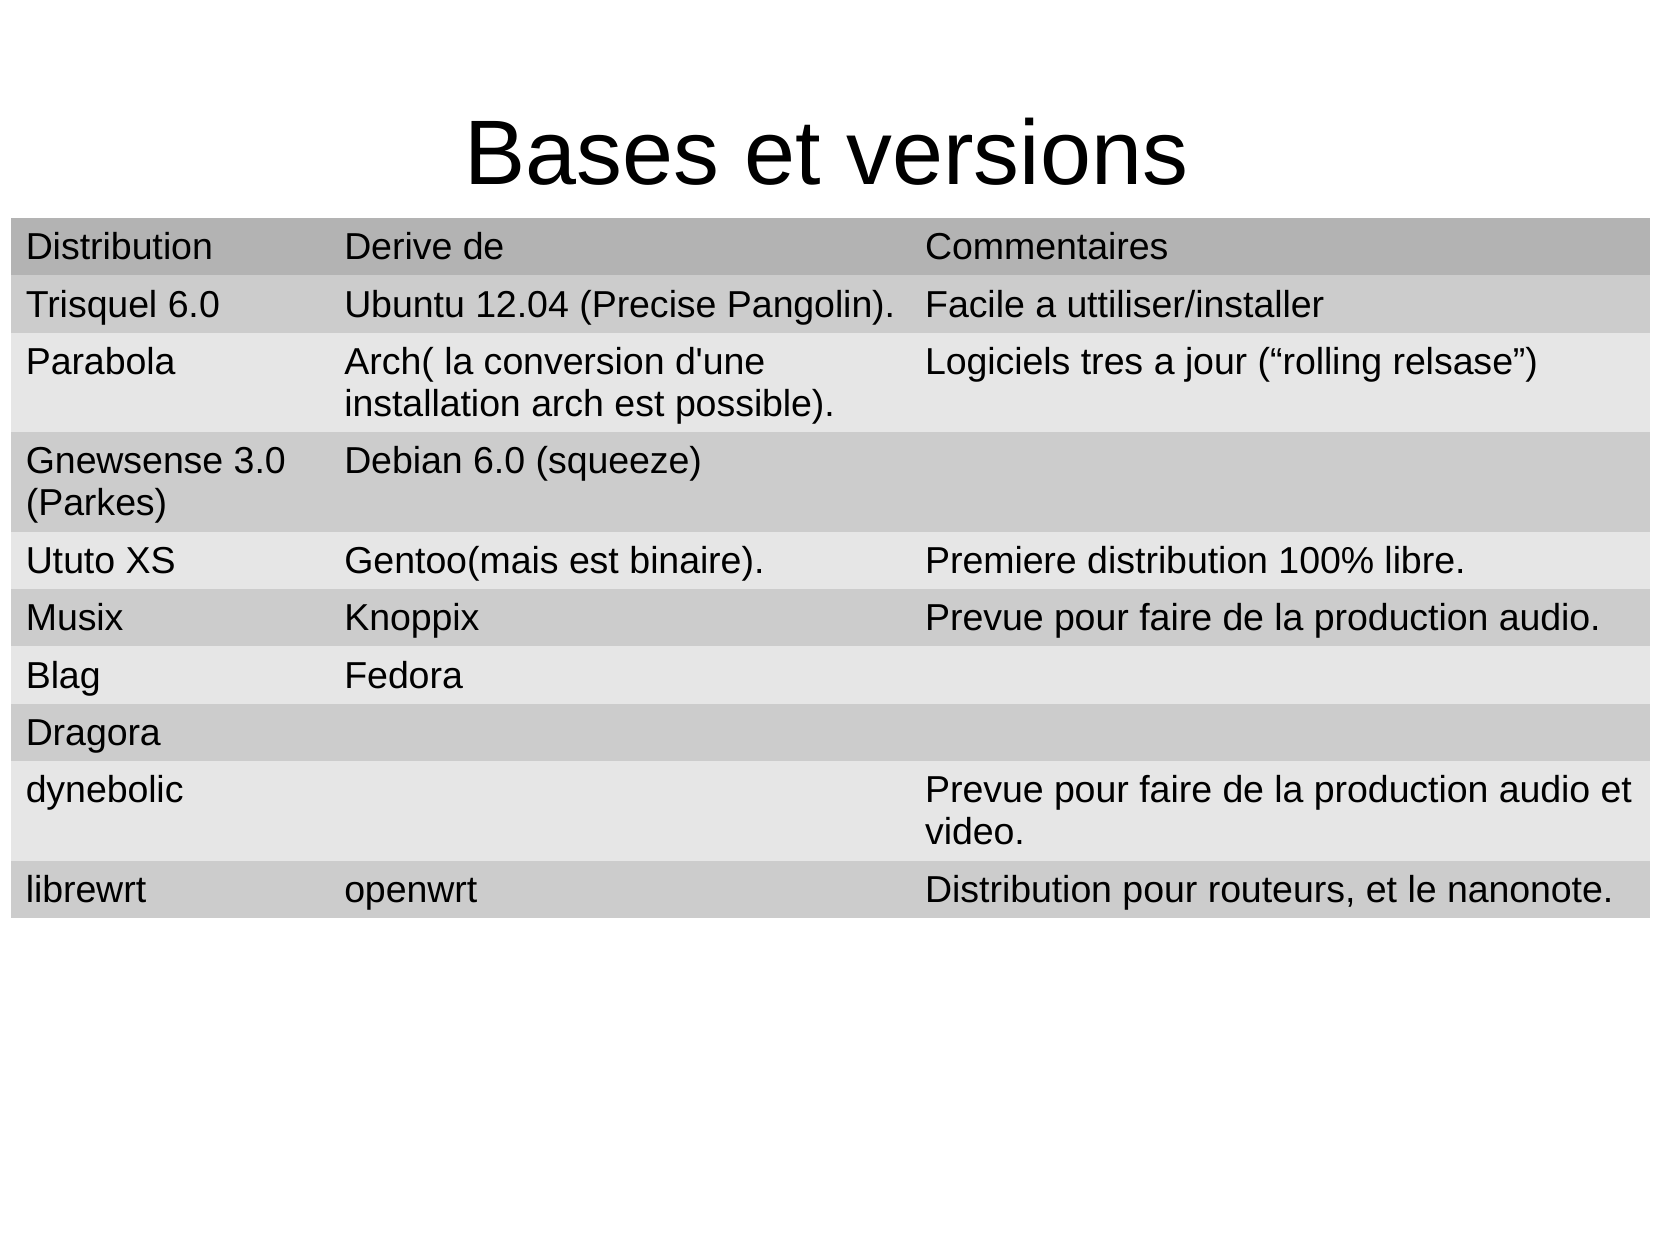

# Bases et versions
| Distribution | Derive de | Commentaires |
| --- | --- | --- |
| Trisquel 6.0 | Ubuntu 12.04 (Precise Pangolin). | Facile a uttiliser/installer |
| Parabola | Arch( la conversion d'une installation arch est possible). | Logiciels tres a jour (“rolling relsase”) |
| Gnewsense 3.0 (Parkes) | Debian 6.0 (squeeze) | |
| Ututo XS | Gentoo(mais est binaire). | Premiere distribution 100% libre. |
| Musix | Knoppix | Prevue pour faire de la production audio. |
| Blag | Fedora | |
| Dragora | | |
| dynebolic | | Prevue pour faire de la production audio et video. |
| librewrt | openwrt | Distribution pour routeurs, et le nanonote. |